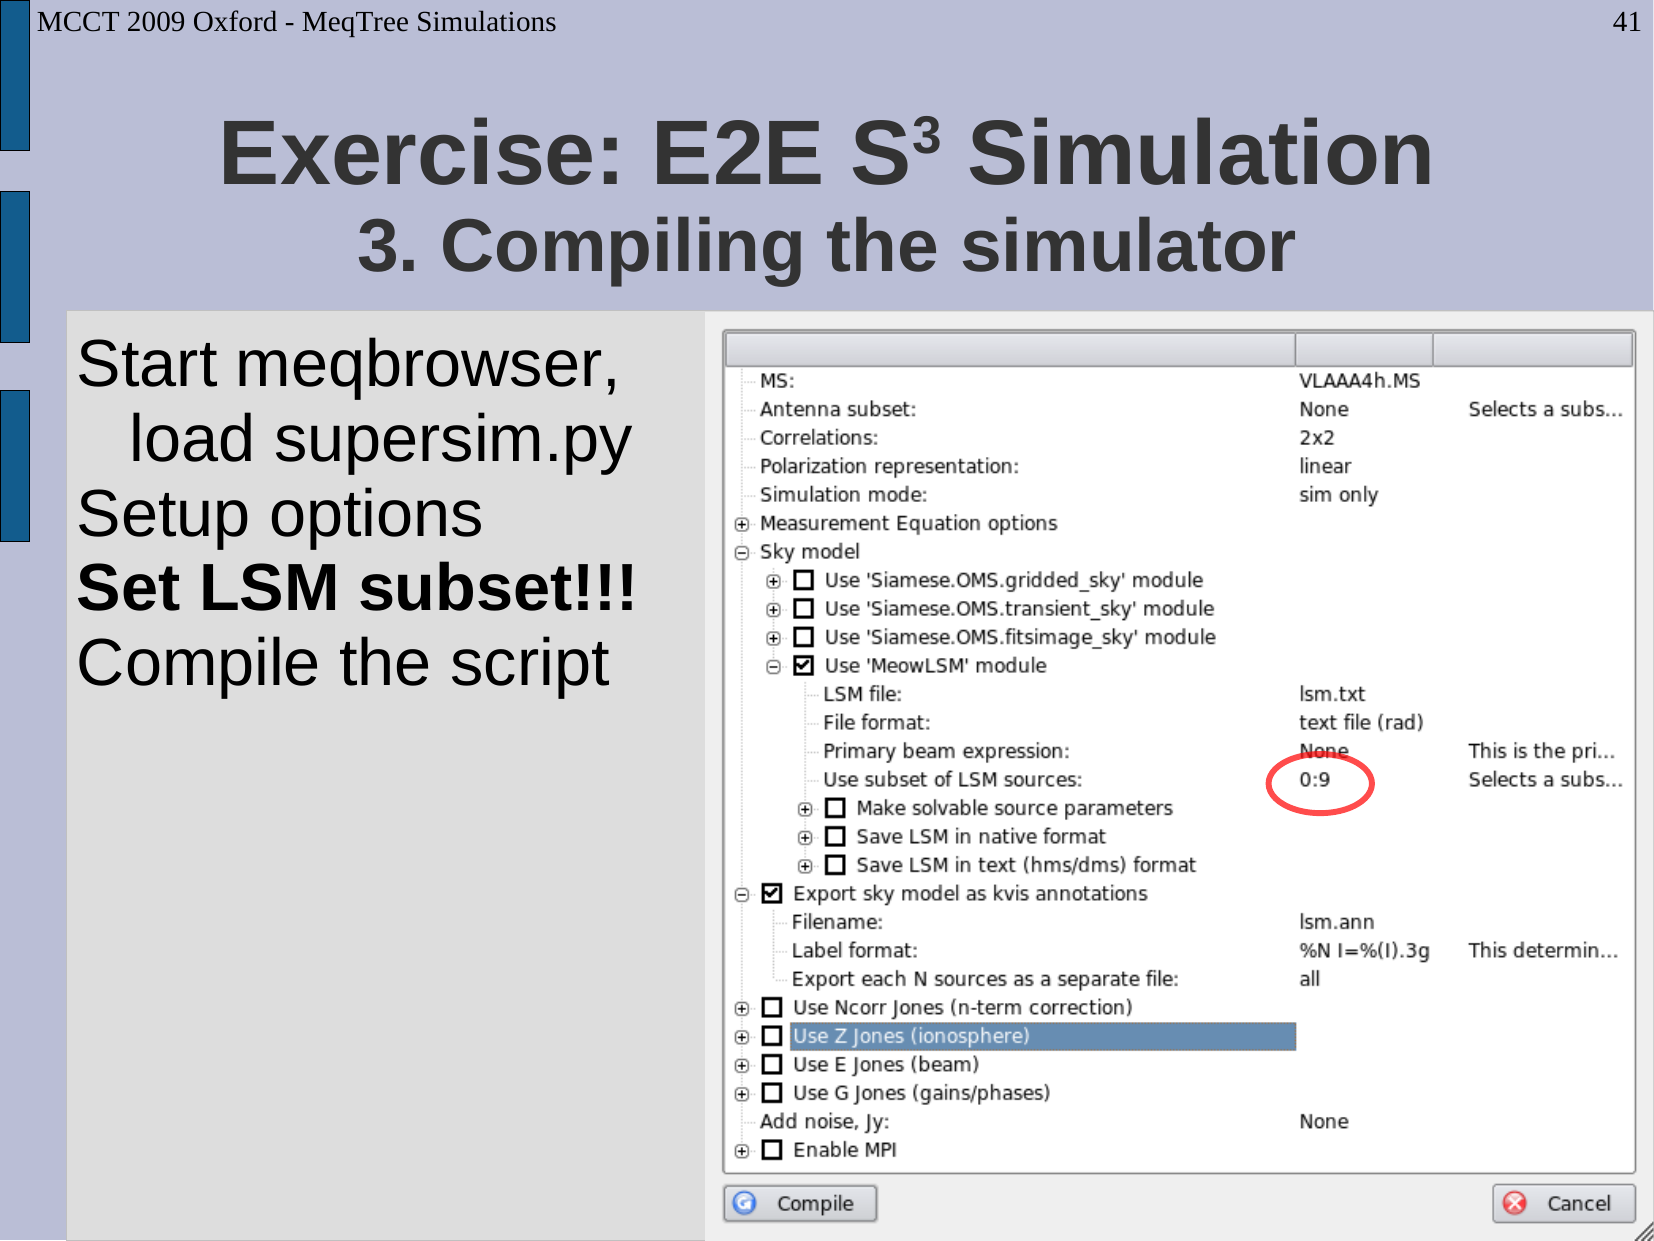

MCCT 2009 Oxford - MeqTree Simulations
41
# Exercise: E2E S3 Simulation 3. Compiling the simulator
Start meqbrowser, load supersim.py
Setup options
Set LSM subset!!!
Compile the script